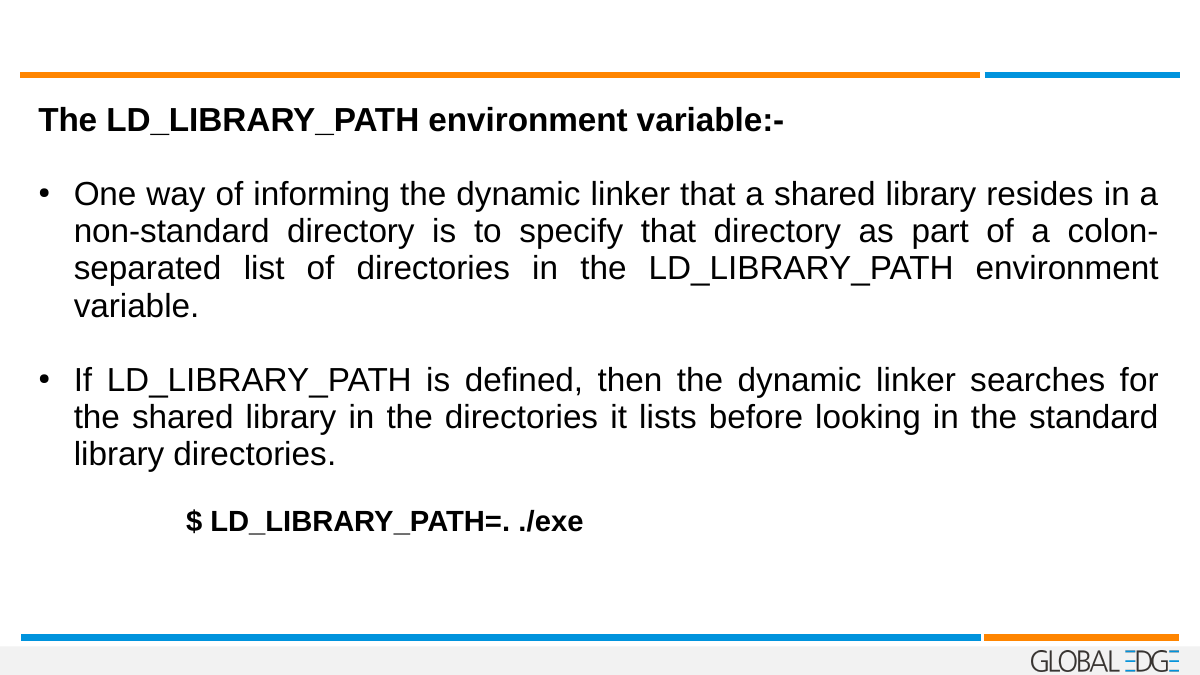

The LD_LIBRARY_PATH environment variable:-
One way of informing the dynamic linker that a shared library resides in a non-standard directory is to specify that directory as part of a colon-separated list of directories in the LD_LIBRARY_PATH environment variable.
If LD_LIBRARY_PATH is defined, then the dynamic linker searches for the shared library in the directories it lists before looking in the standard library directories.
		$ LD_LIBRARY_PATH=. ./exe